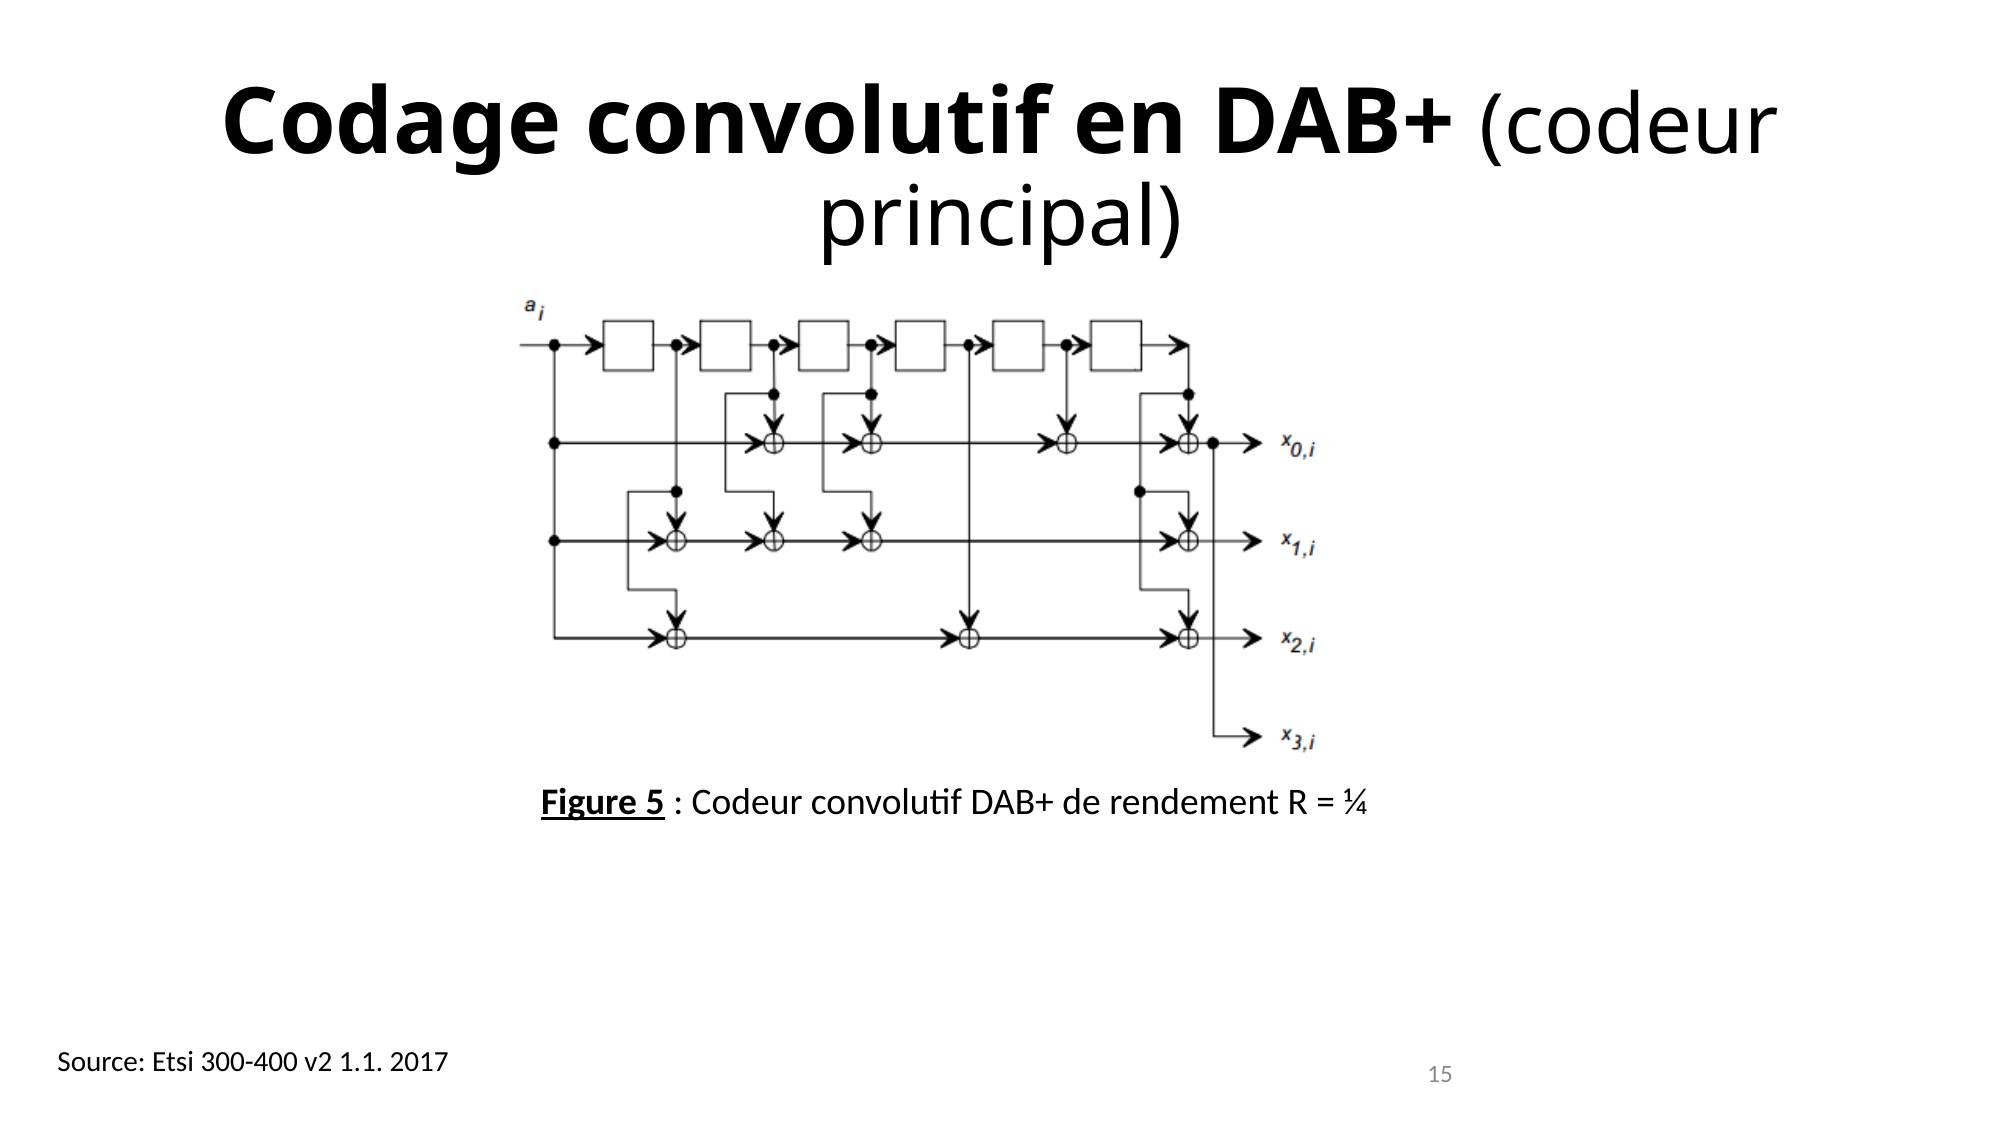

# Codage convolutif en DAB+ (codeur principal)
Figure 5 : Codeur convolutif DAB+ de rendement R = ¼
Source: Etsi 300-400 v2 1.1. 2017